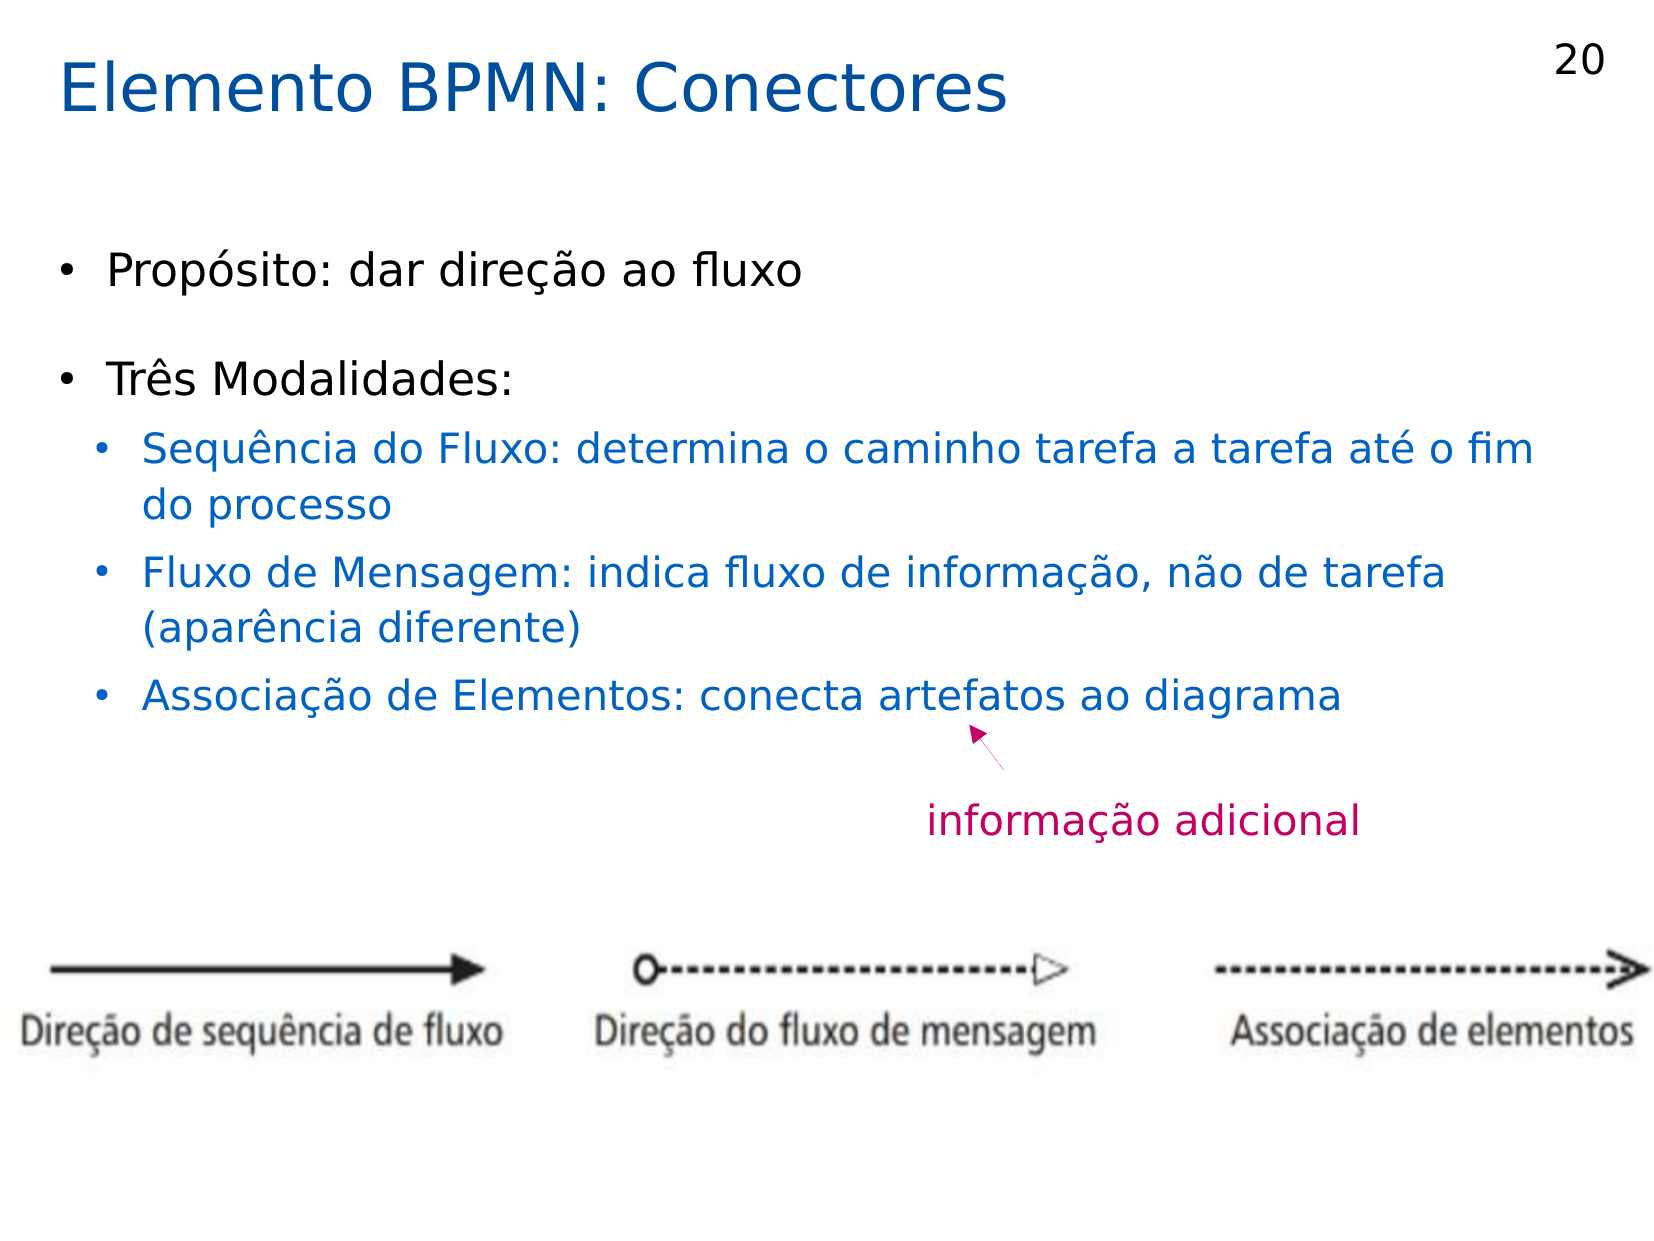

# Elemento BPMN: Conectores
20
Propósito: dar direção ao fluxo
Três Modalidades:
Sequência do Fluxo: determina o caminho tarefa a tarefa até o fim do processo
Fluxo de Mensagem: indica fluxo de informação, não de tarefa (aparência diferente)
Associação de Elementos: conecta artefatos ao diagrama
informação adicional